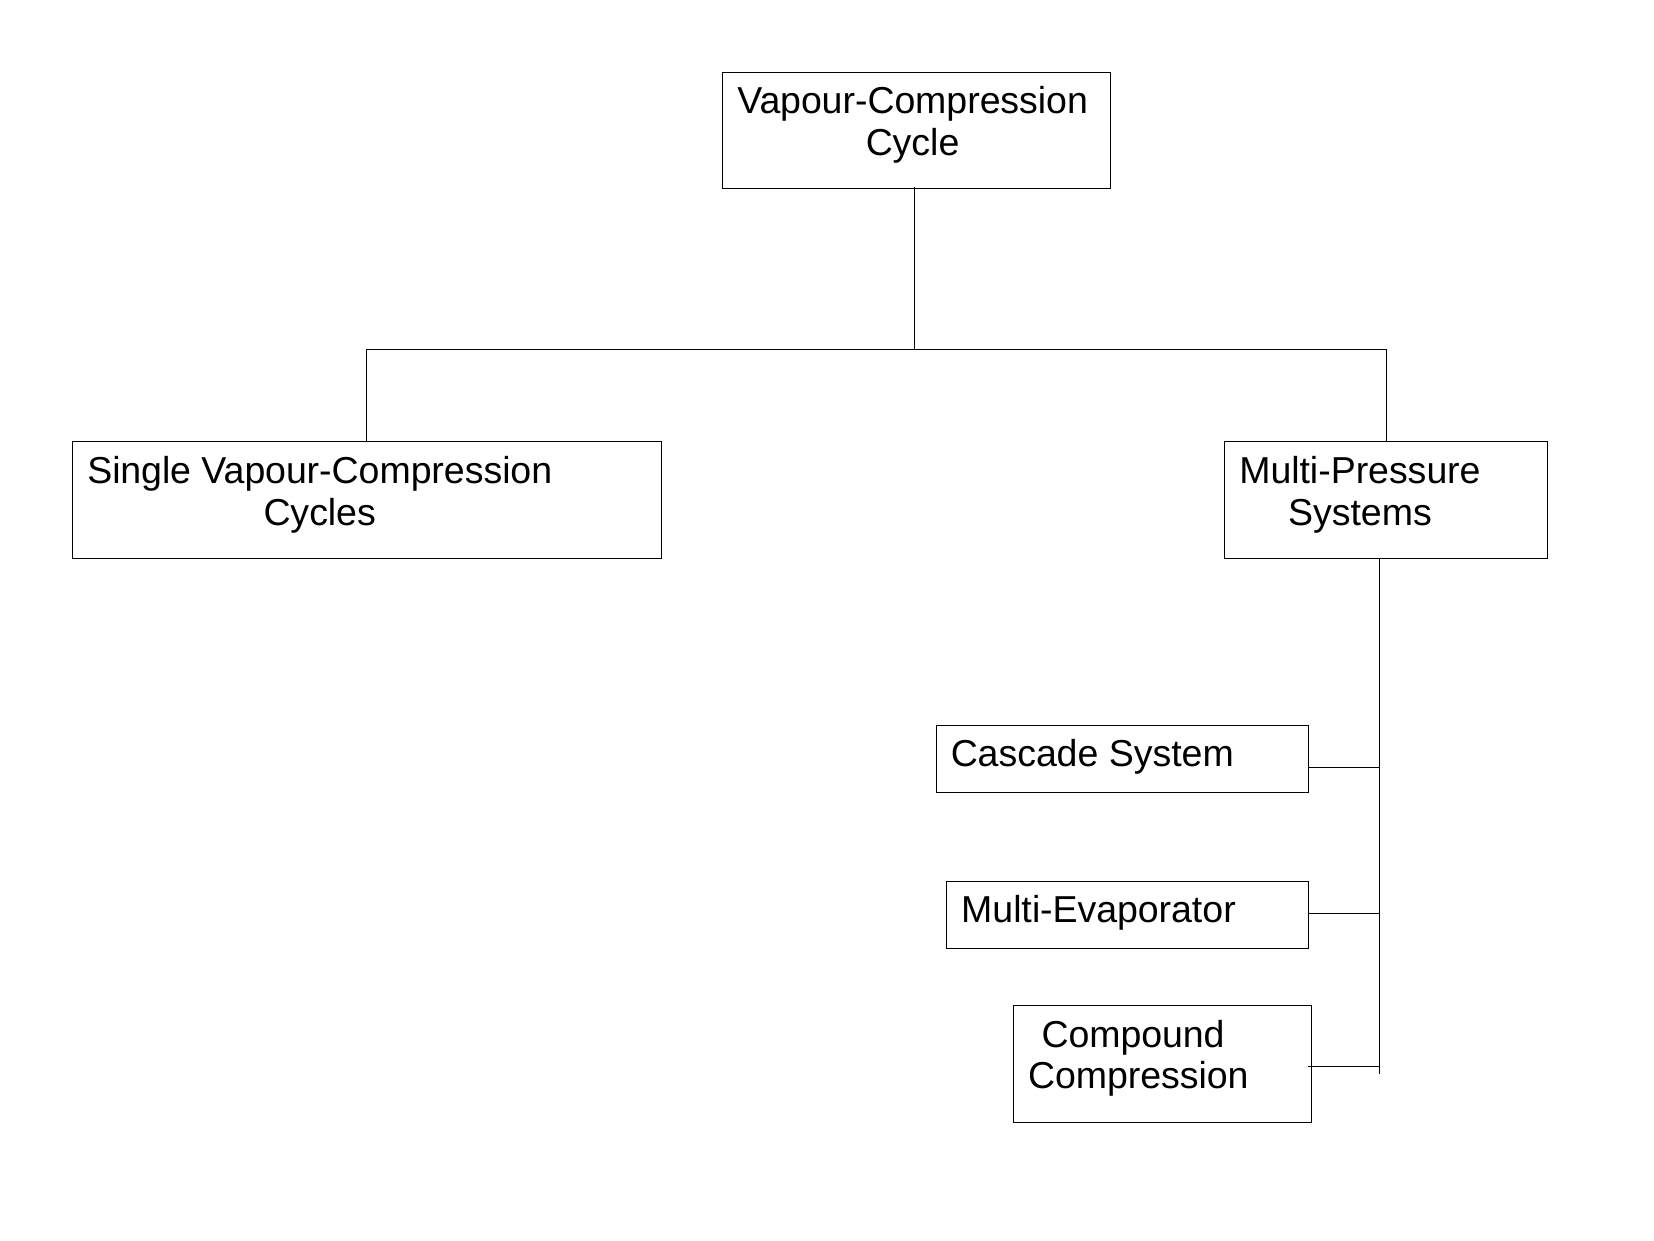

Vapour-Compression
Cycle
Single Vapour-Compression
Cycles
Multi-Pressure
Systems
Cascade System
Multi-Evaporator
Compound
Compression